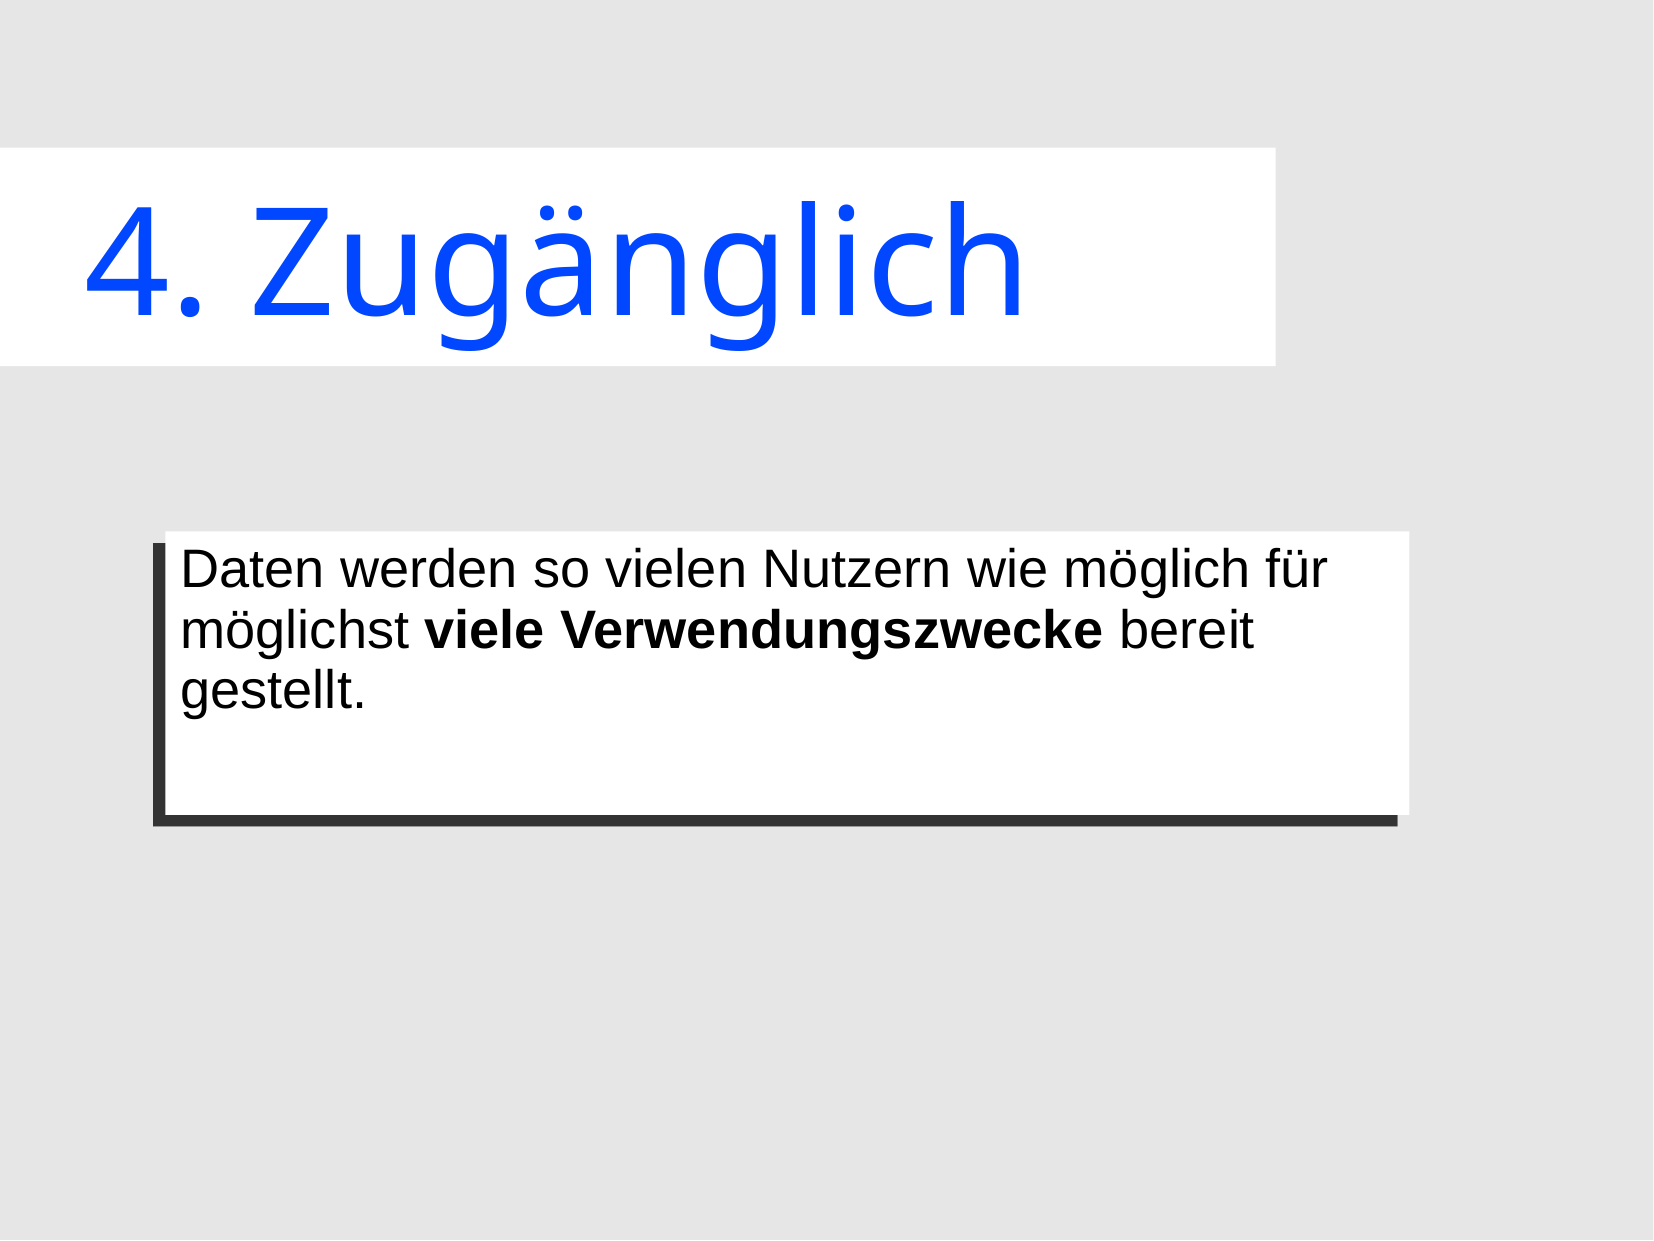

4. Zugänglich
Daten werden so vielen Nutzern wie möglich für möglichst viele Verwendungszwecke bereit gestellt.